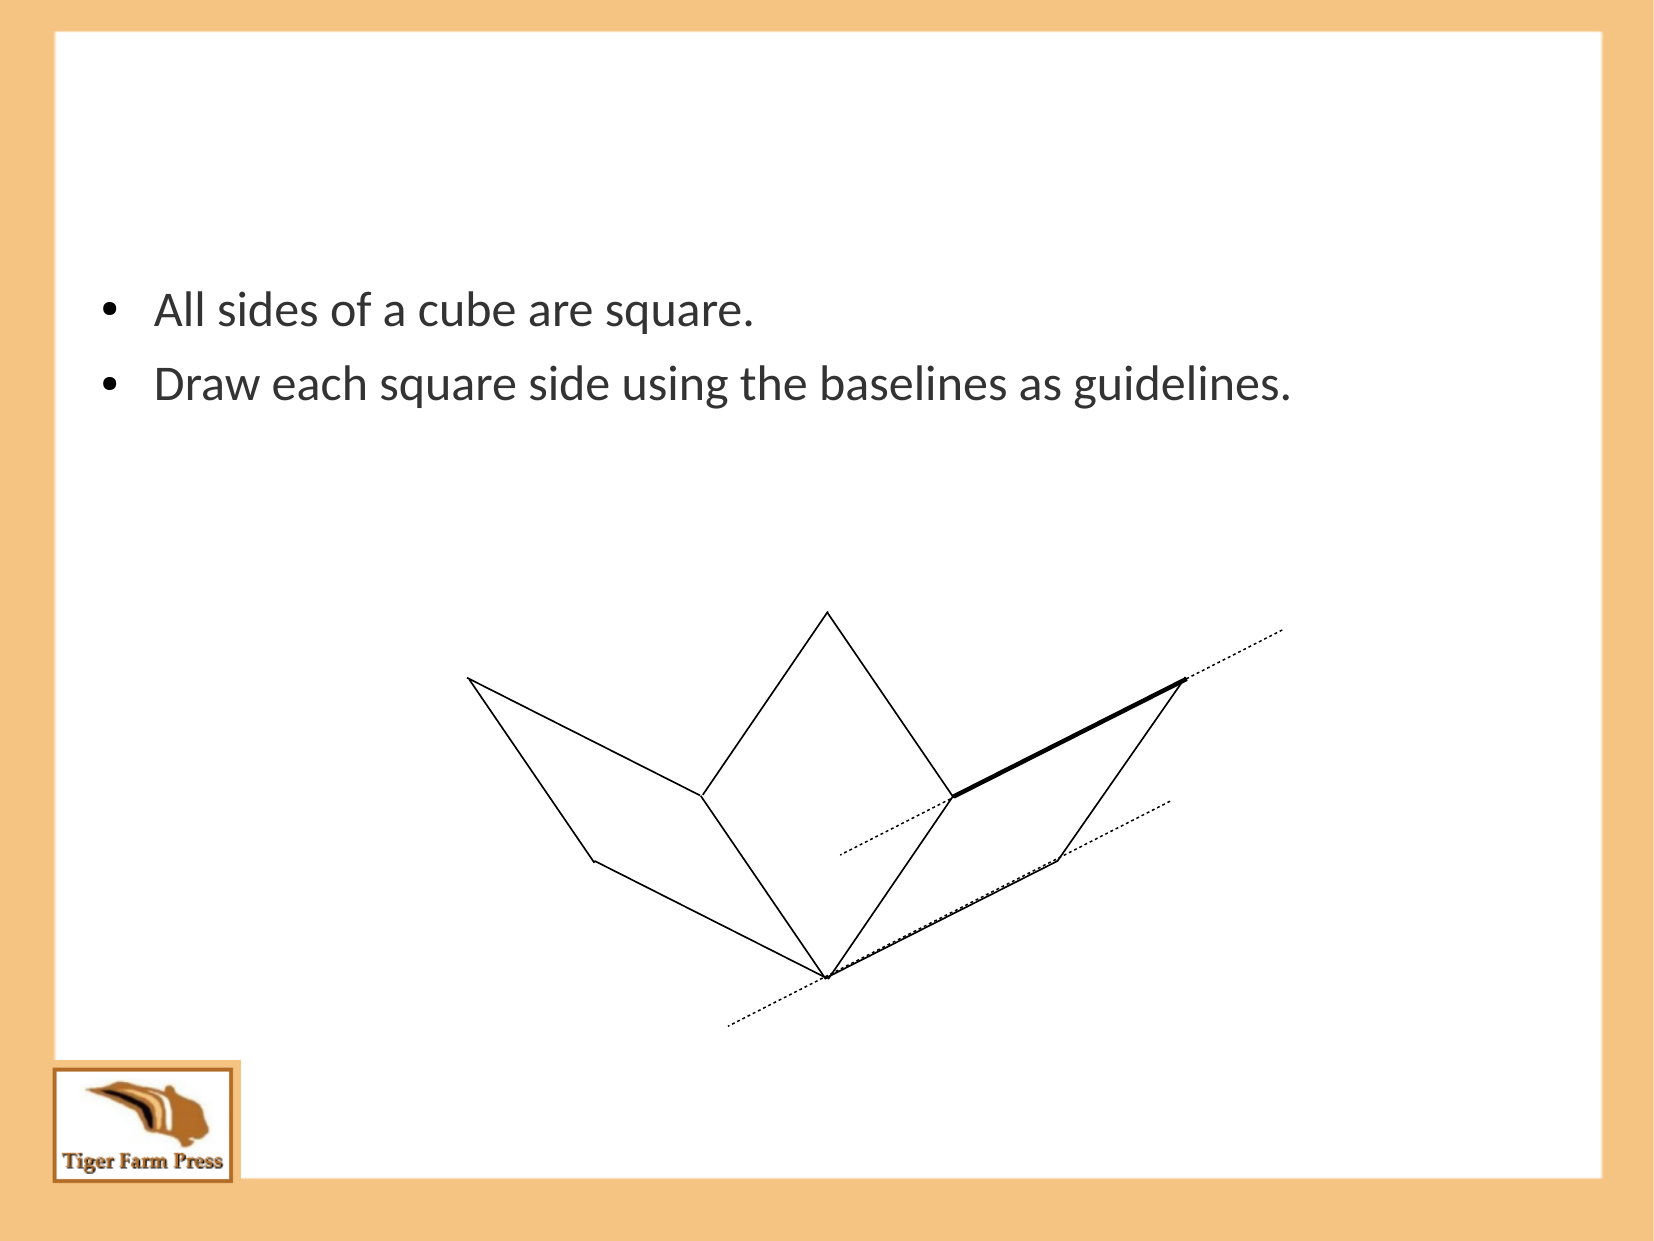

# All sides of a cube are square.
Draw each square side using the baselines as guidelines.